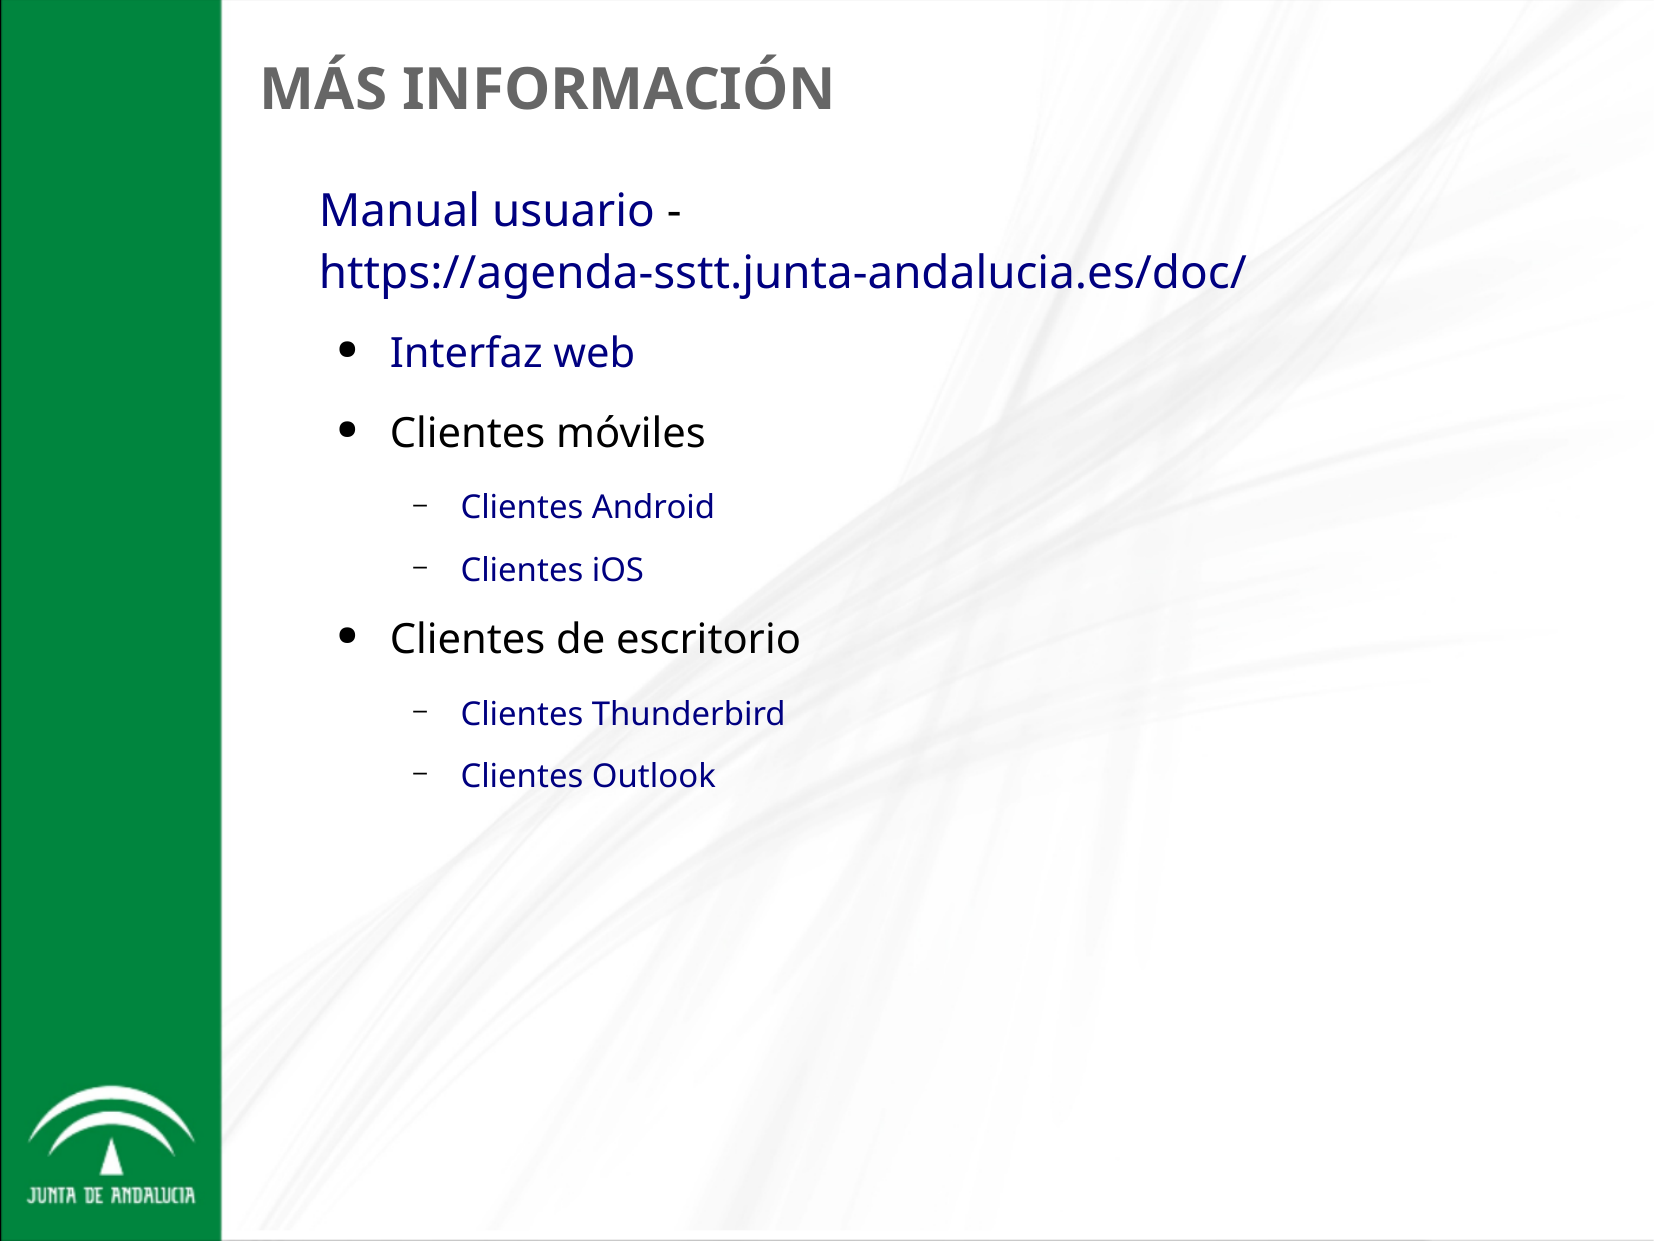

# MÁS INFORMACIÓN
Manual usuario - https://agenda-sstt.junta-andalucia.es/doc/
Interfaz web
Clientes móviles
Clientes Android
Clientes iOS
Clientes de escritorio
Clientes Thunderbird
Clientes Outlook